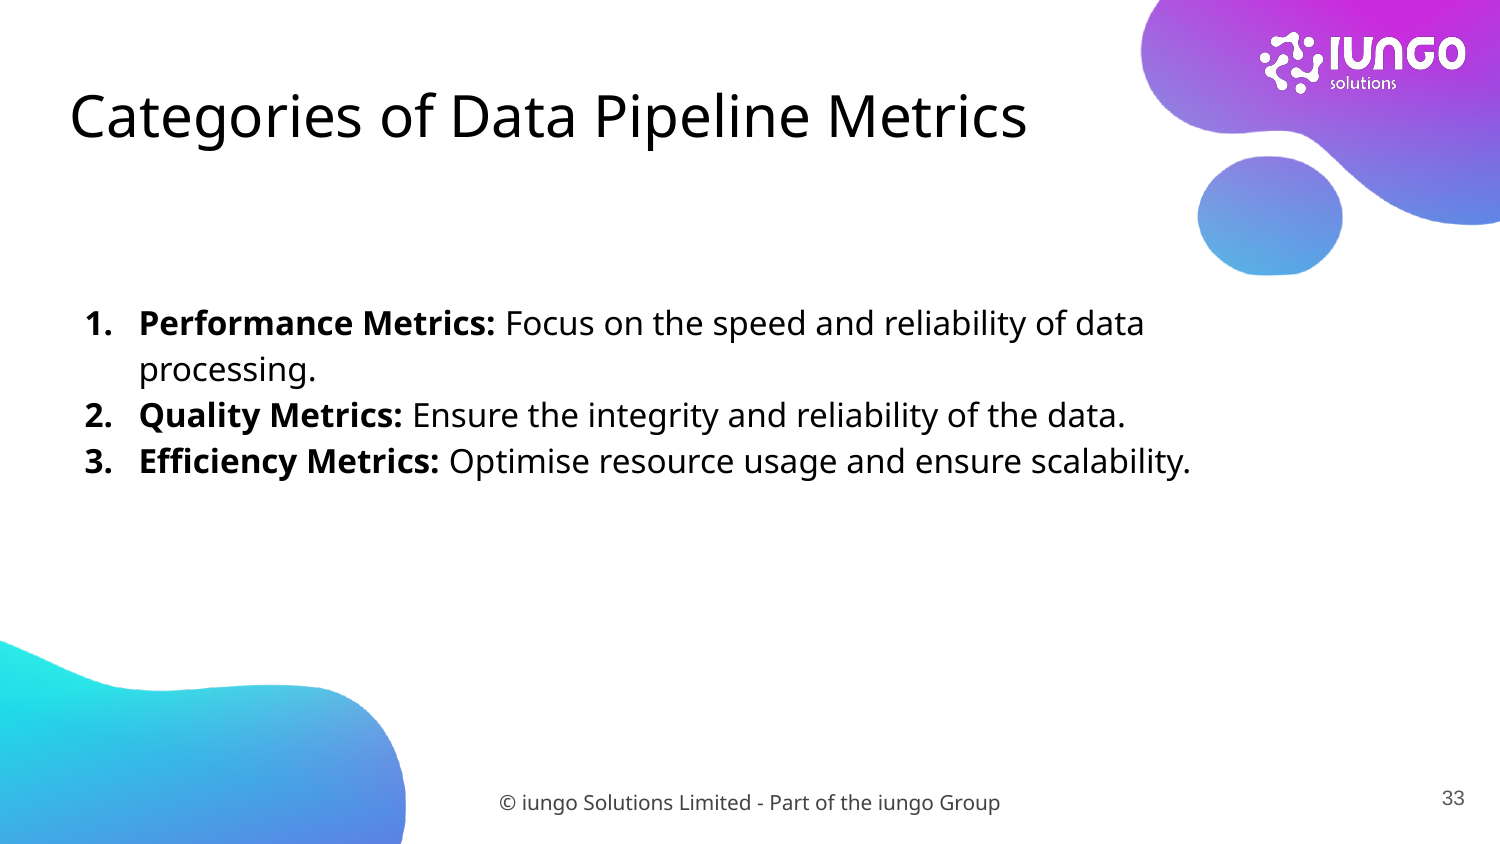

# Categories of Data Pipeline Metrics
Performance Metrics: Focus on the speed and reliability of data processing.
Quality Metrics: Ensure the integrity and reliability of the data.
Efficiency Metrics: Optimise resource usage and ensure scalability.